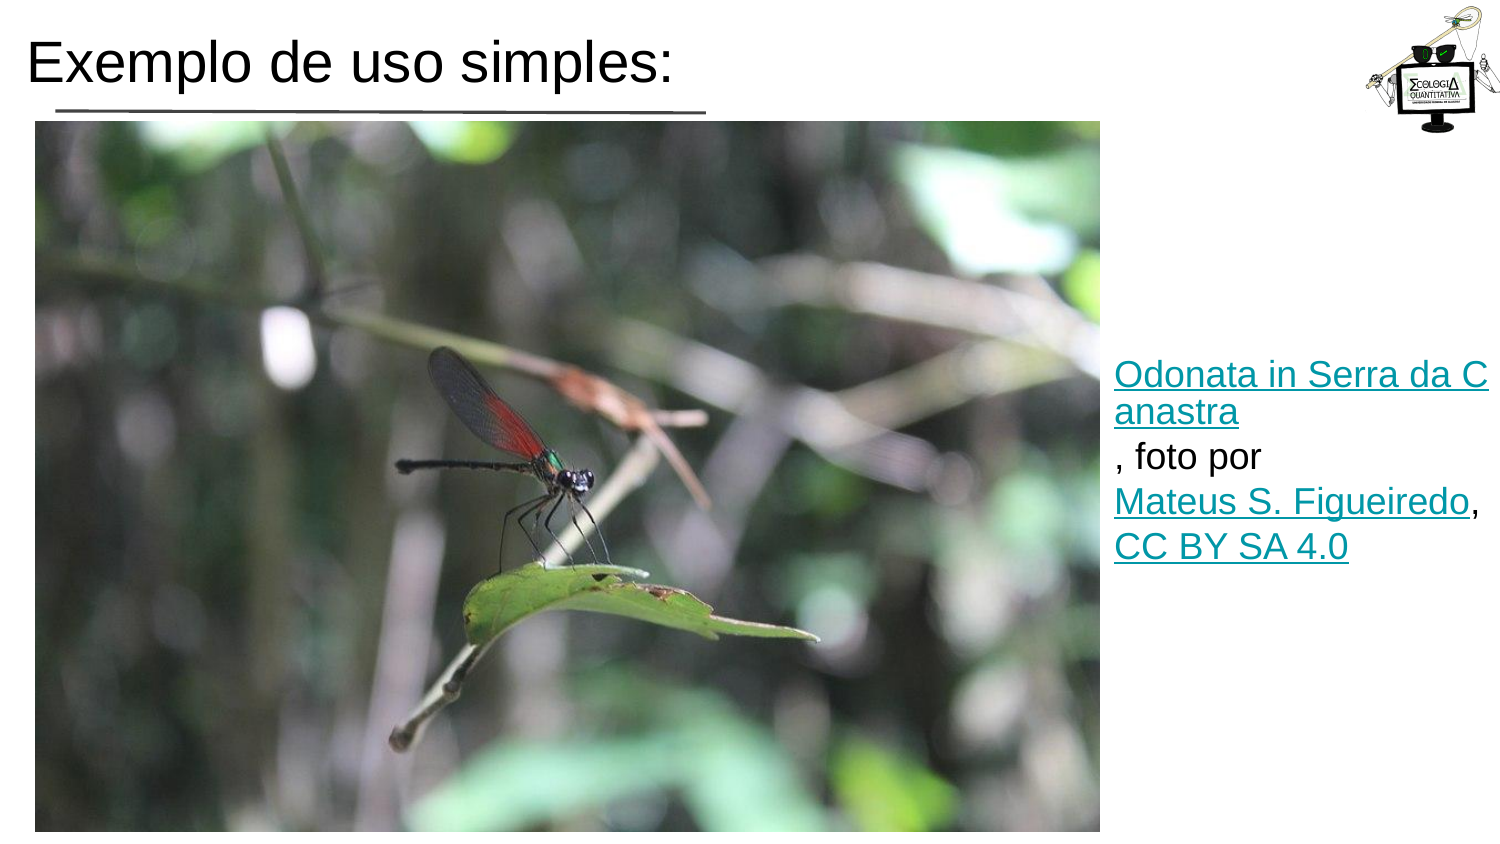

Exemplo de uso simples:
Odonata in Serra da Canastra, foto por Mateus S. Figueiredo, CC BY SA 4.0